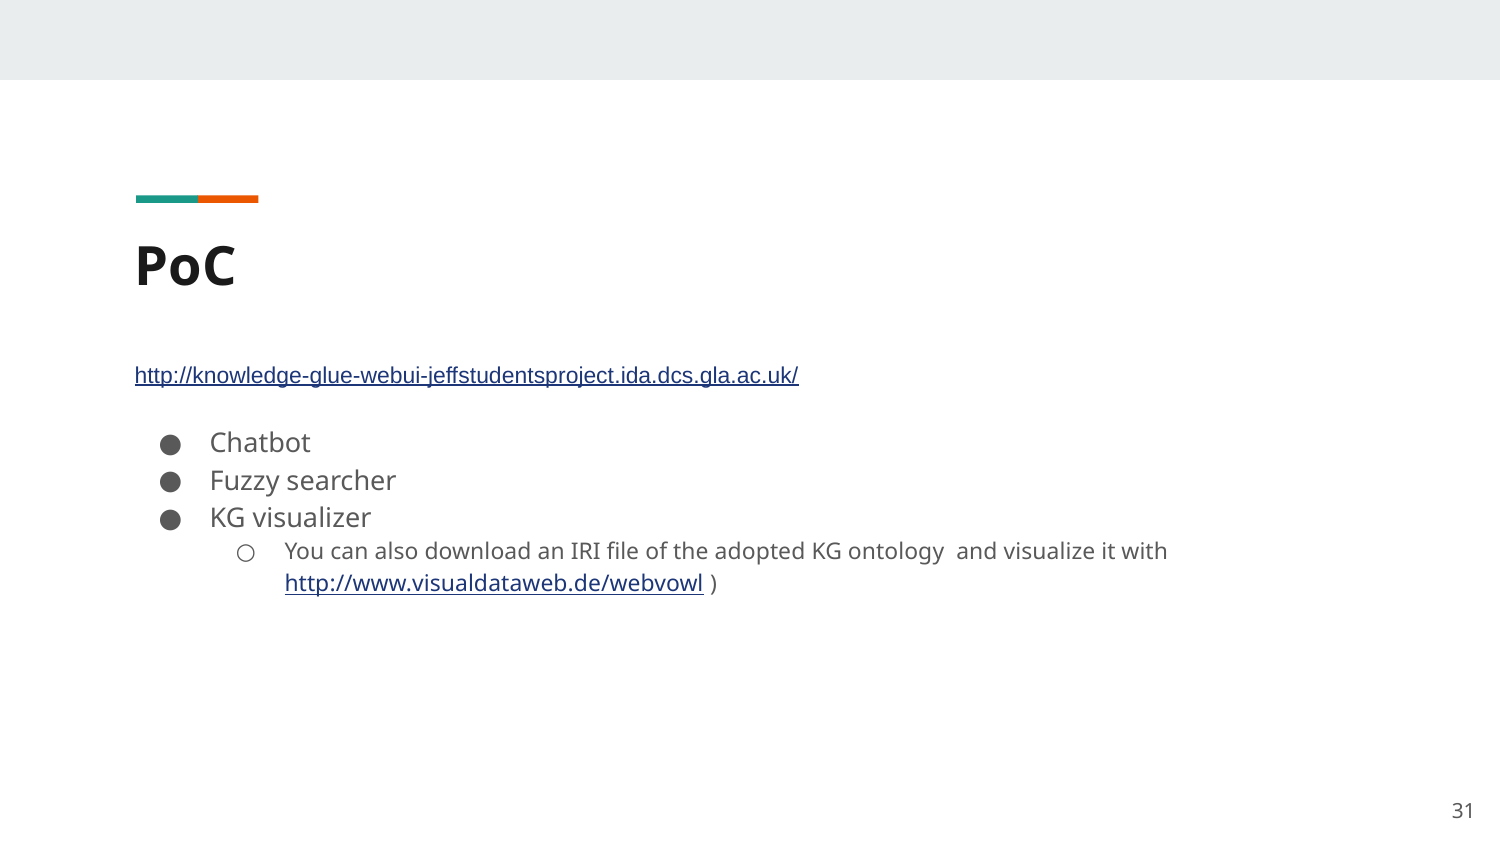

# PoC
http://knowledge-glue-webui-jeffstudentsproject.ida.dcs.gla.ac.uk/
Chatbot
Fuzzy searcher
KG visualizer
You can also download an IRI file of the adopted KG ontology and visualize it with http://www.visualdataweb.de/webvowl )